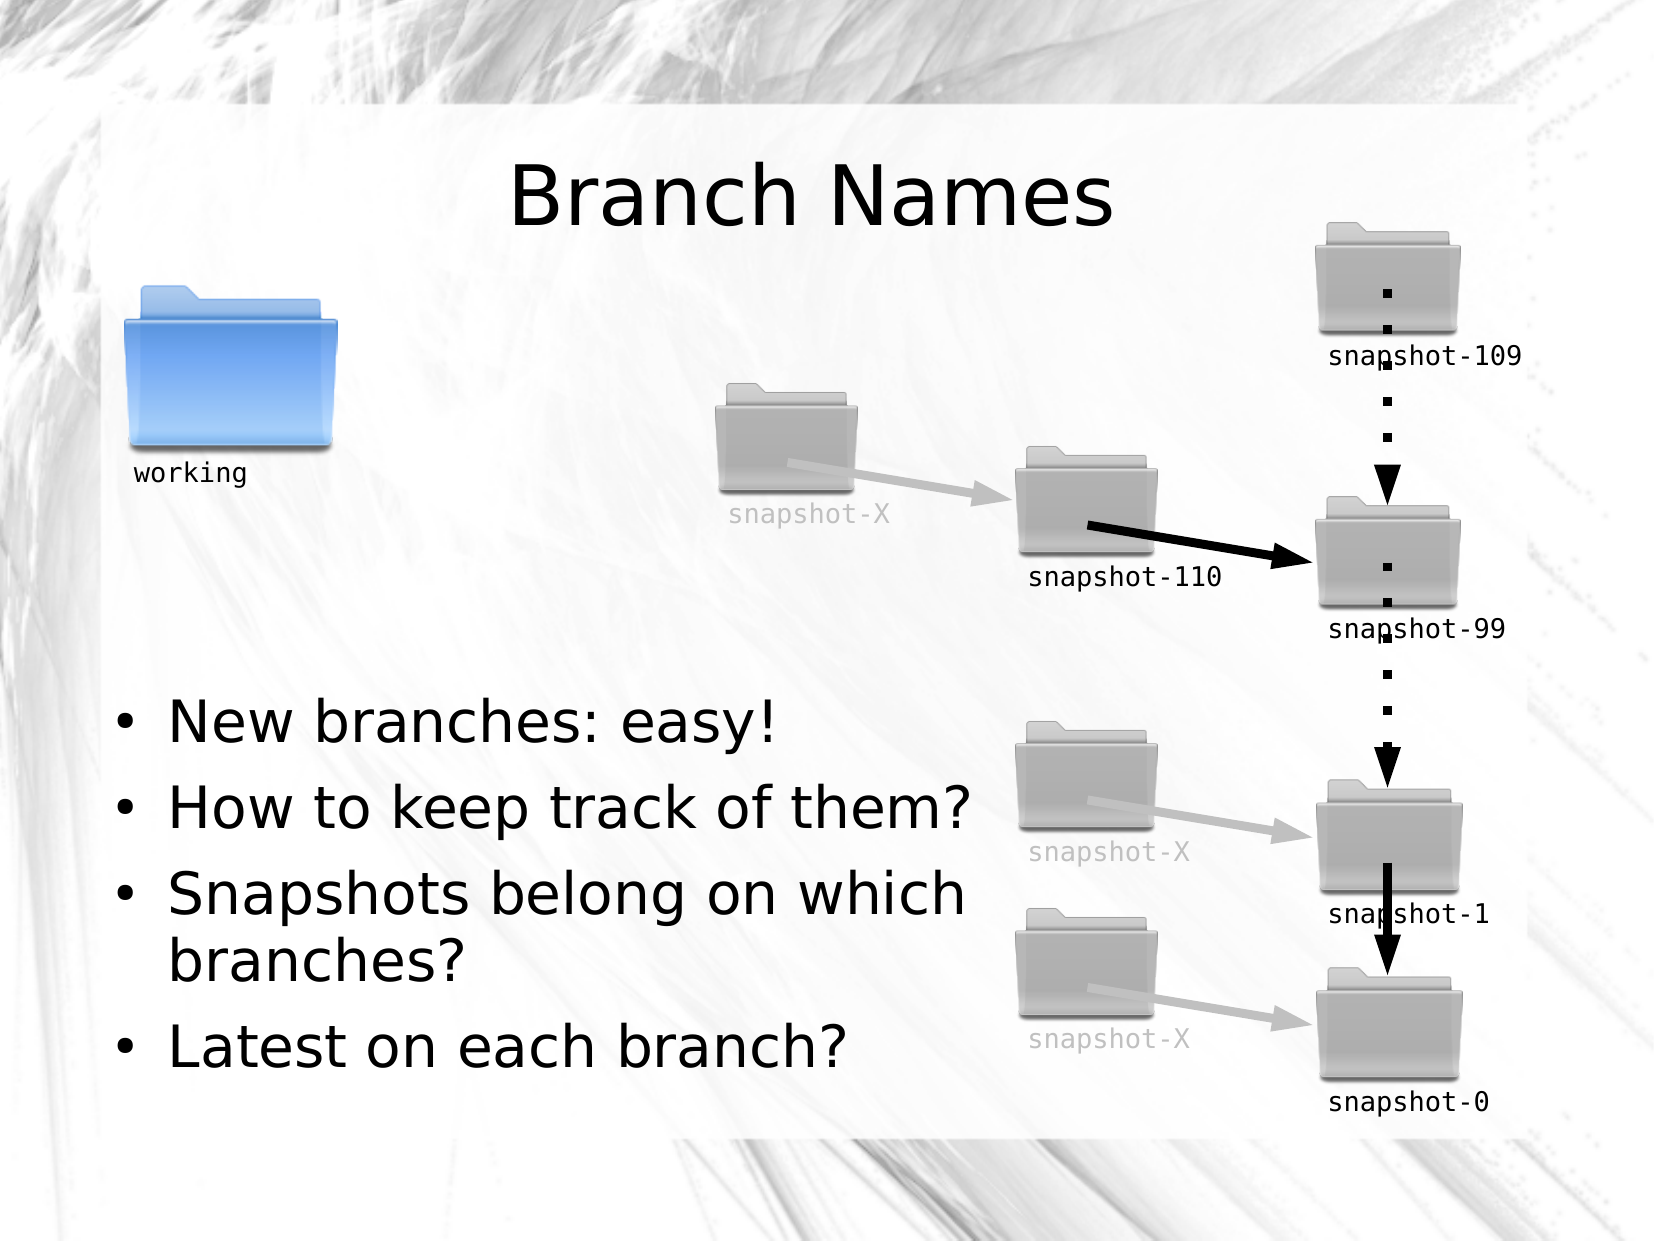

# Branch Names
snapshot-109
working
snapshot-X
snapshot-110
snapshot-99
New branches: easy!
How to keep track of them?
Snapshots belong on which branches?
Latest on each branch?
snapshot-X
snapshot-1
snapshot-X
snapshot-0